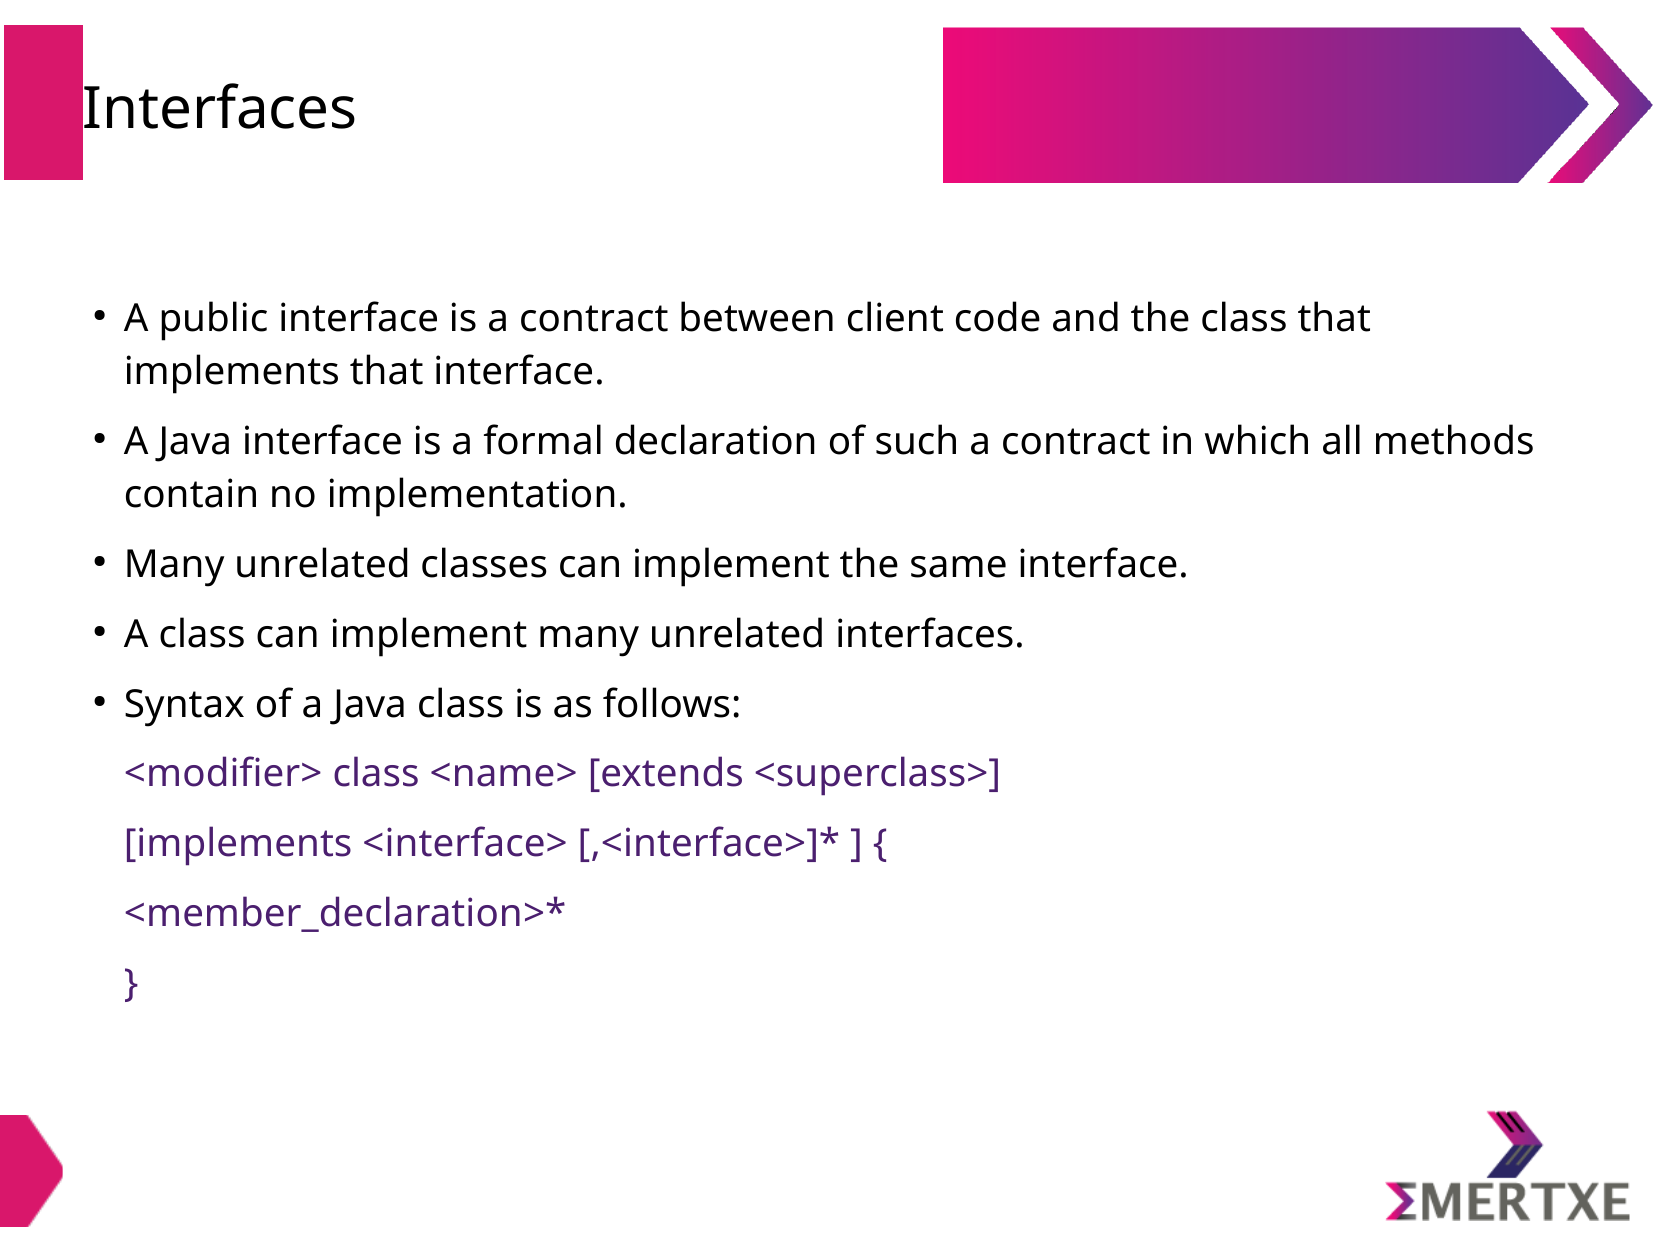

# Interfaces
A public interface is a contract between client code and the class that implements that interface.
A Java interface is a formal declaration of such a contract in which all methods contain no implementation.
Many unrelated classes can implement the same interface.
A class can implement many unrelated interfaces.
Syntax of a Java class is as follows:
<modifier> class <name> [extends <superclass>]
[implements <interface> [,<interface>]* ] {
<member_declaration>*
}